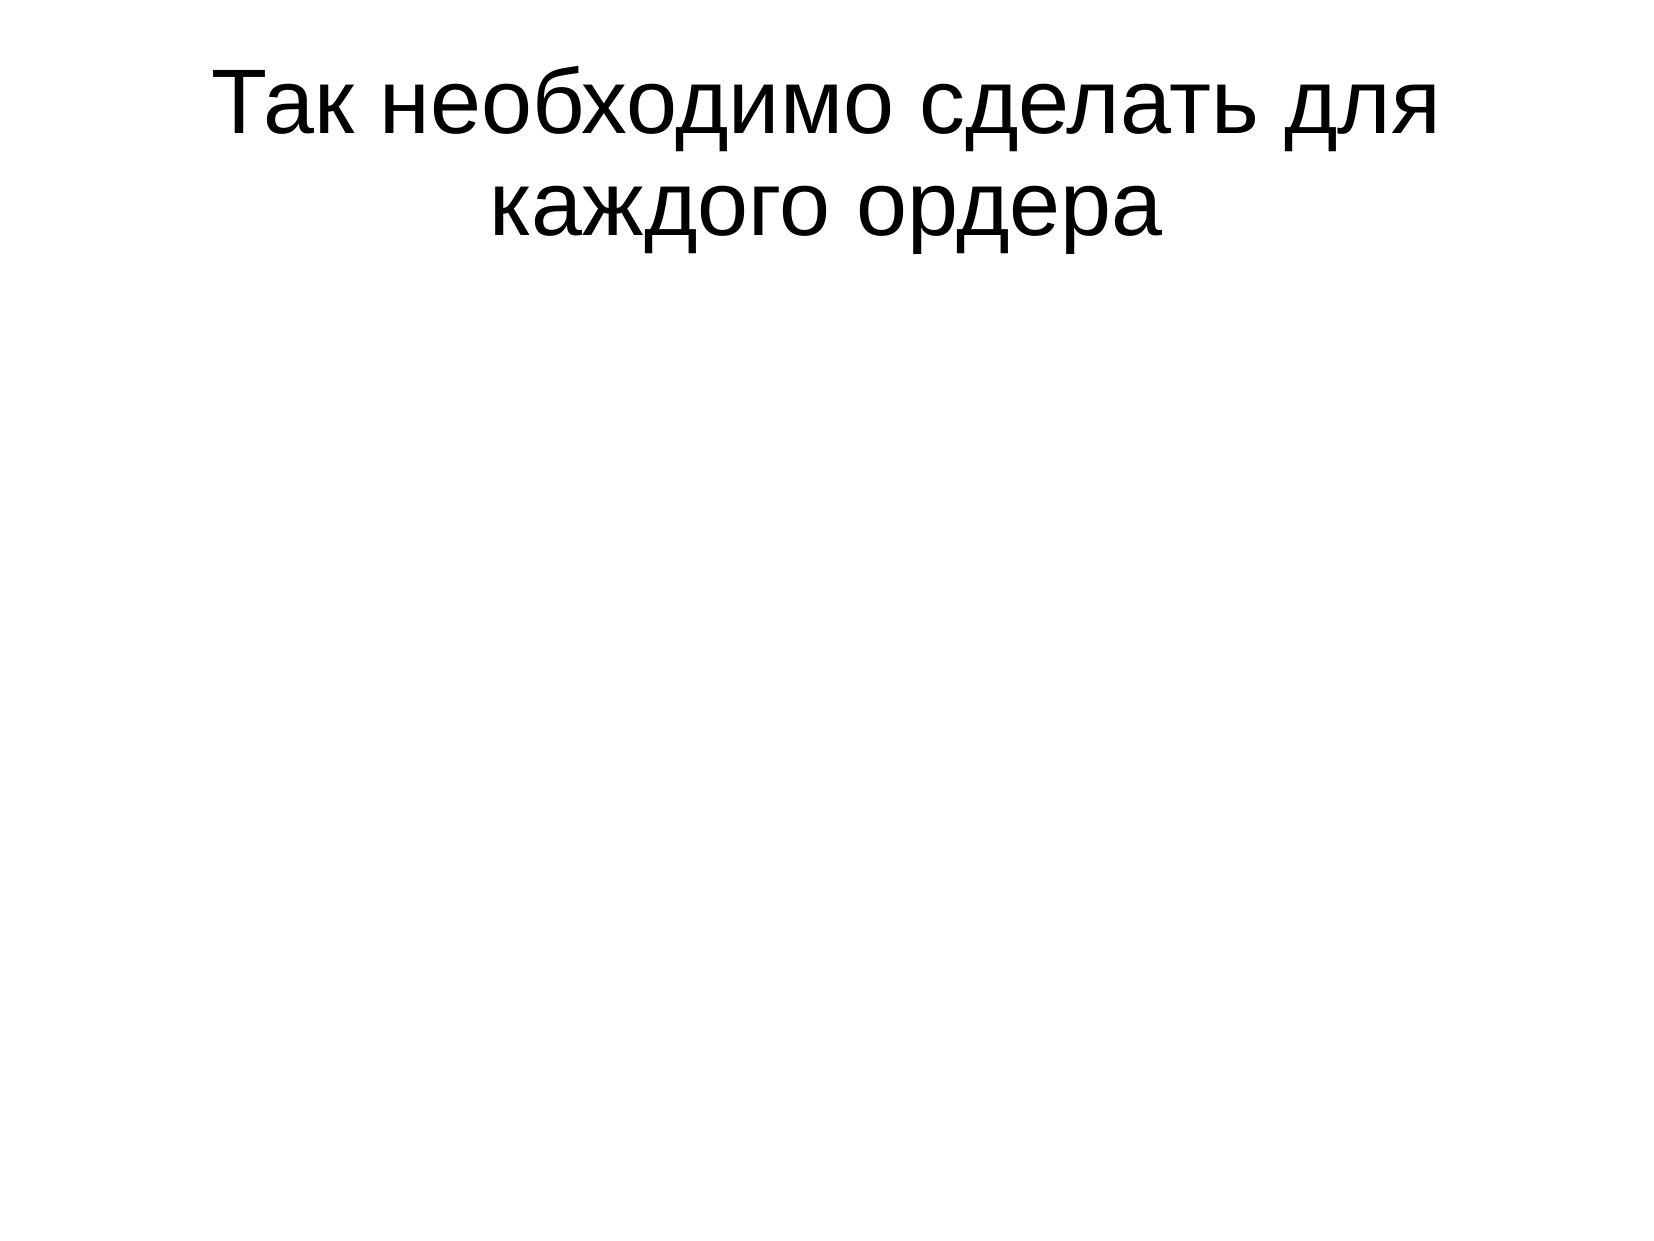

# Так необходимо сделать для каждого ордера